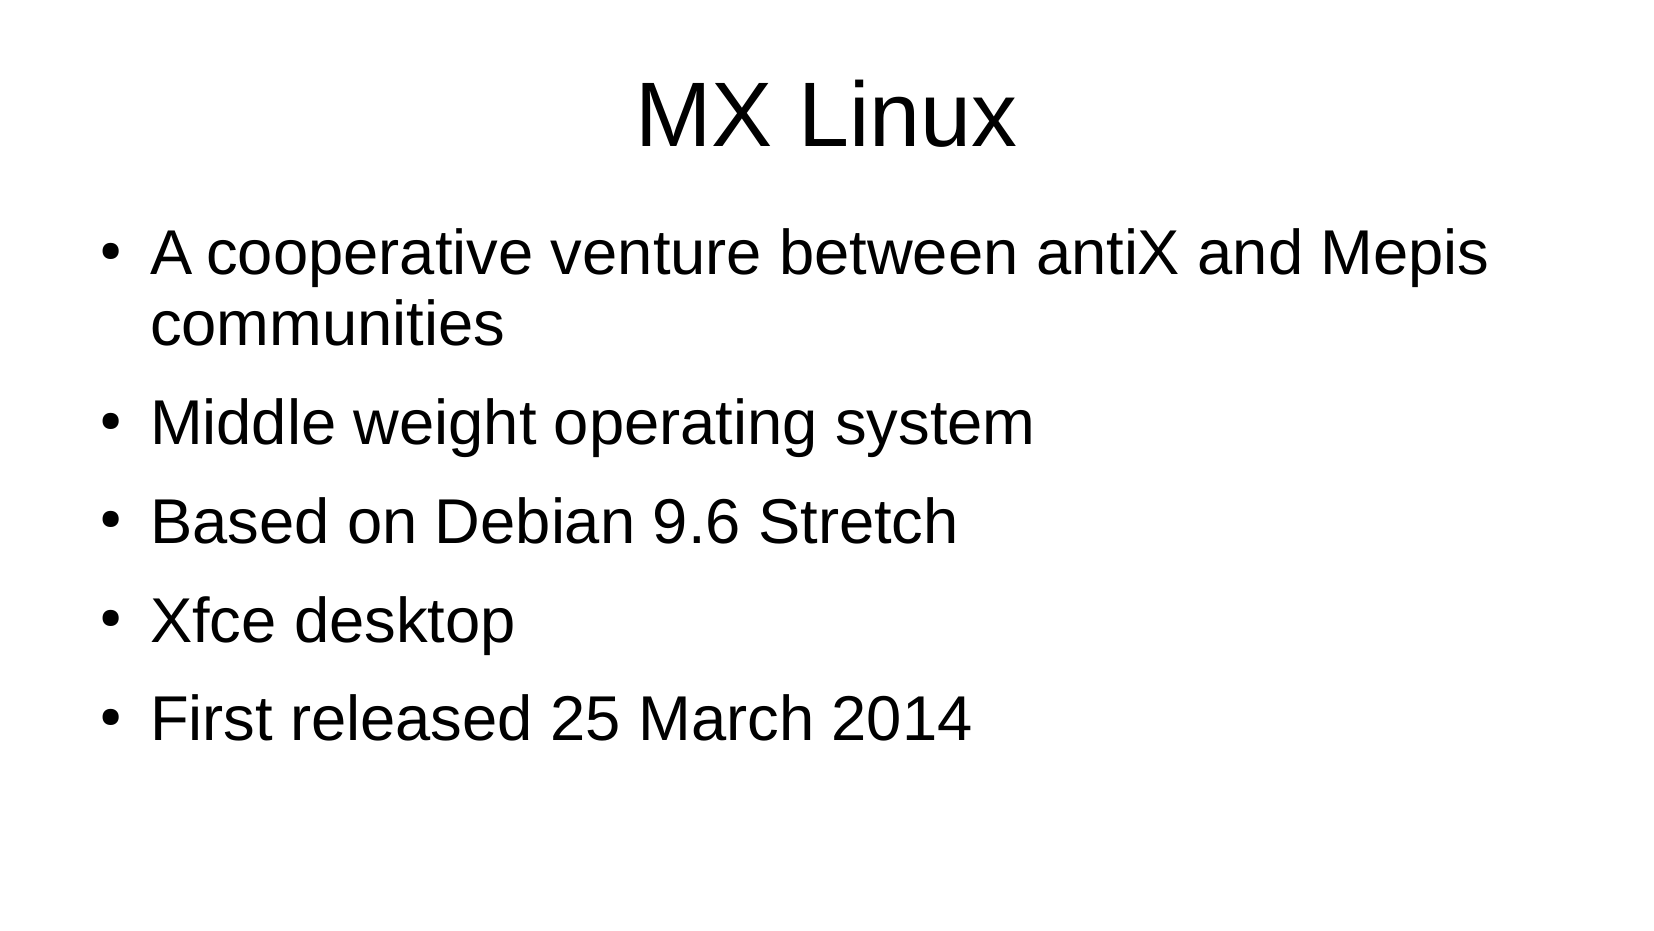

# MX Linux
A cooperative venture between antiX and Mepis communities
Middle weight operating system
Based on Debian 9.6 Stretch
Xfce desktop
First released 25 March 2014